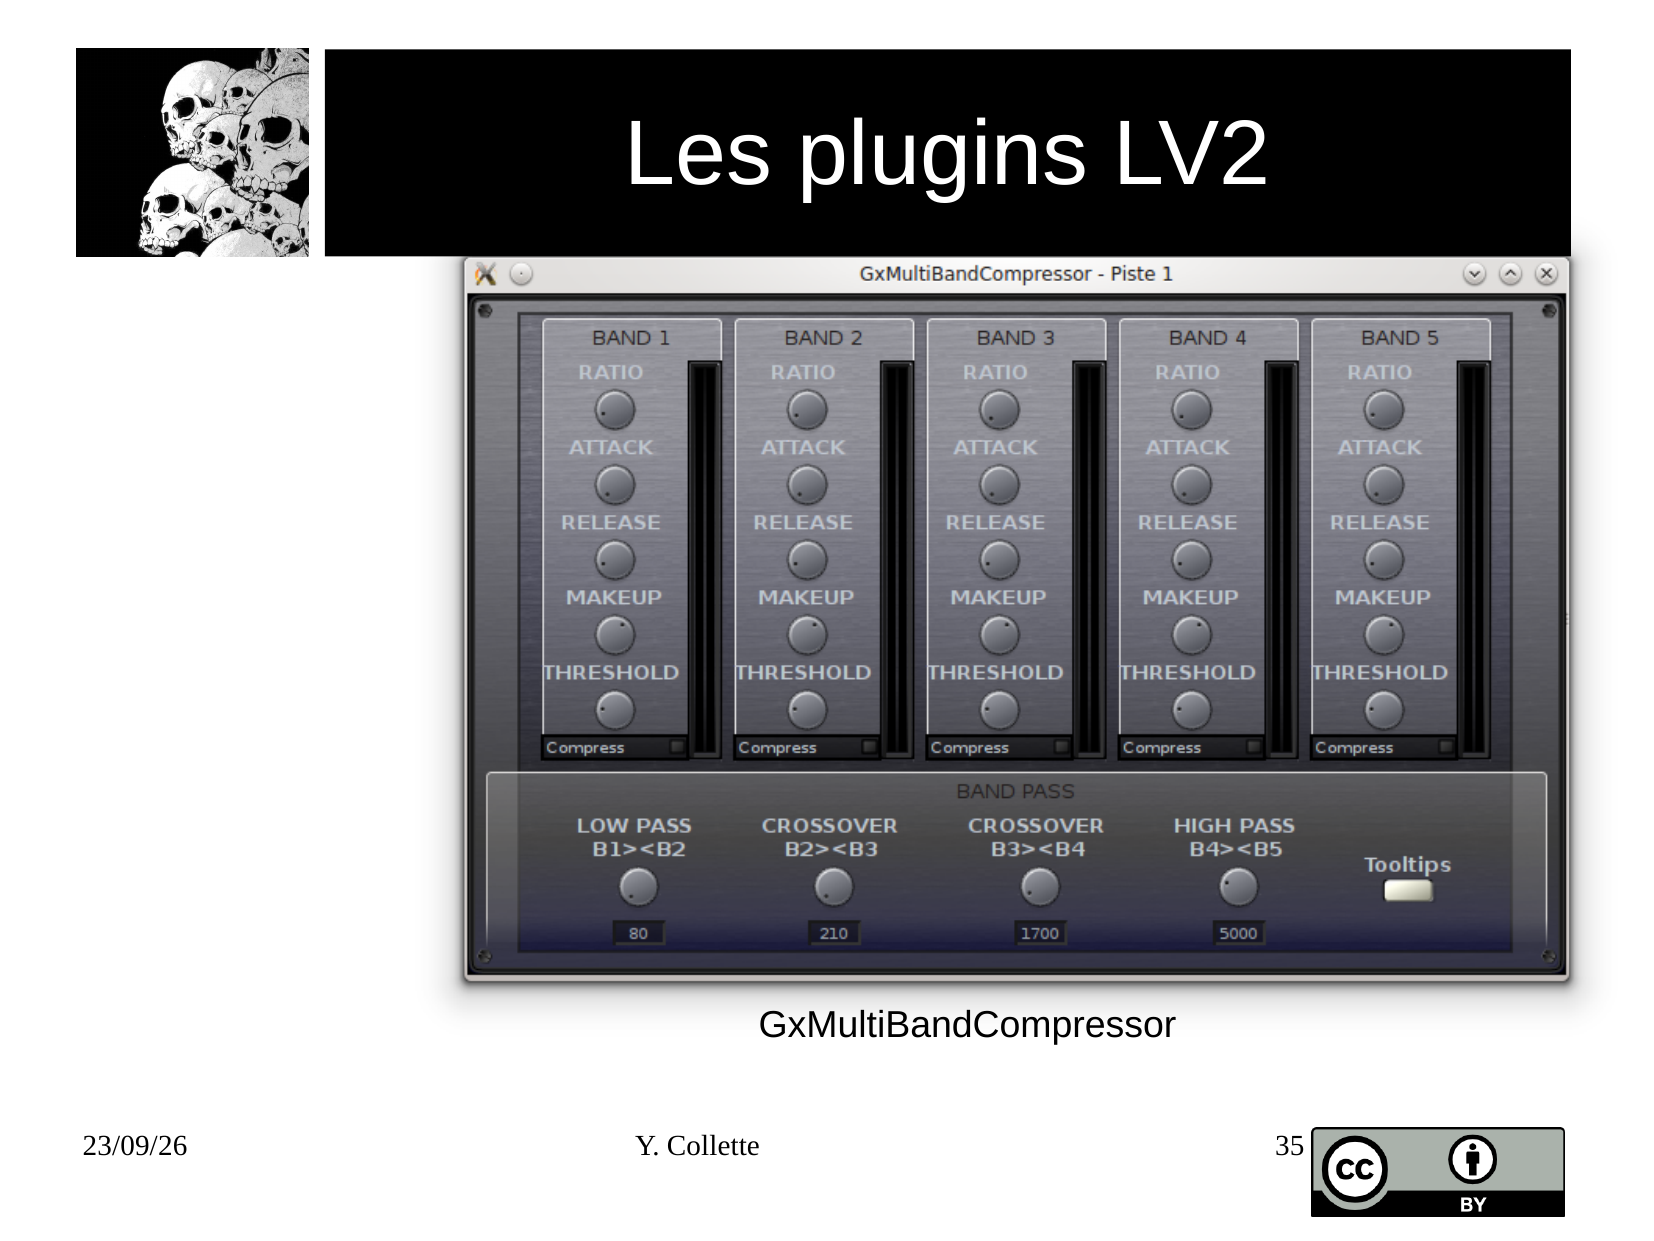

# Les plugins LV2
GxMultiBandCompressor
Y. Collette
35